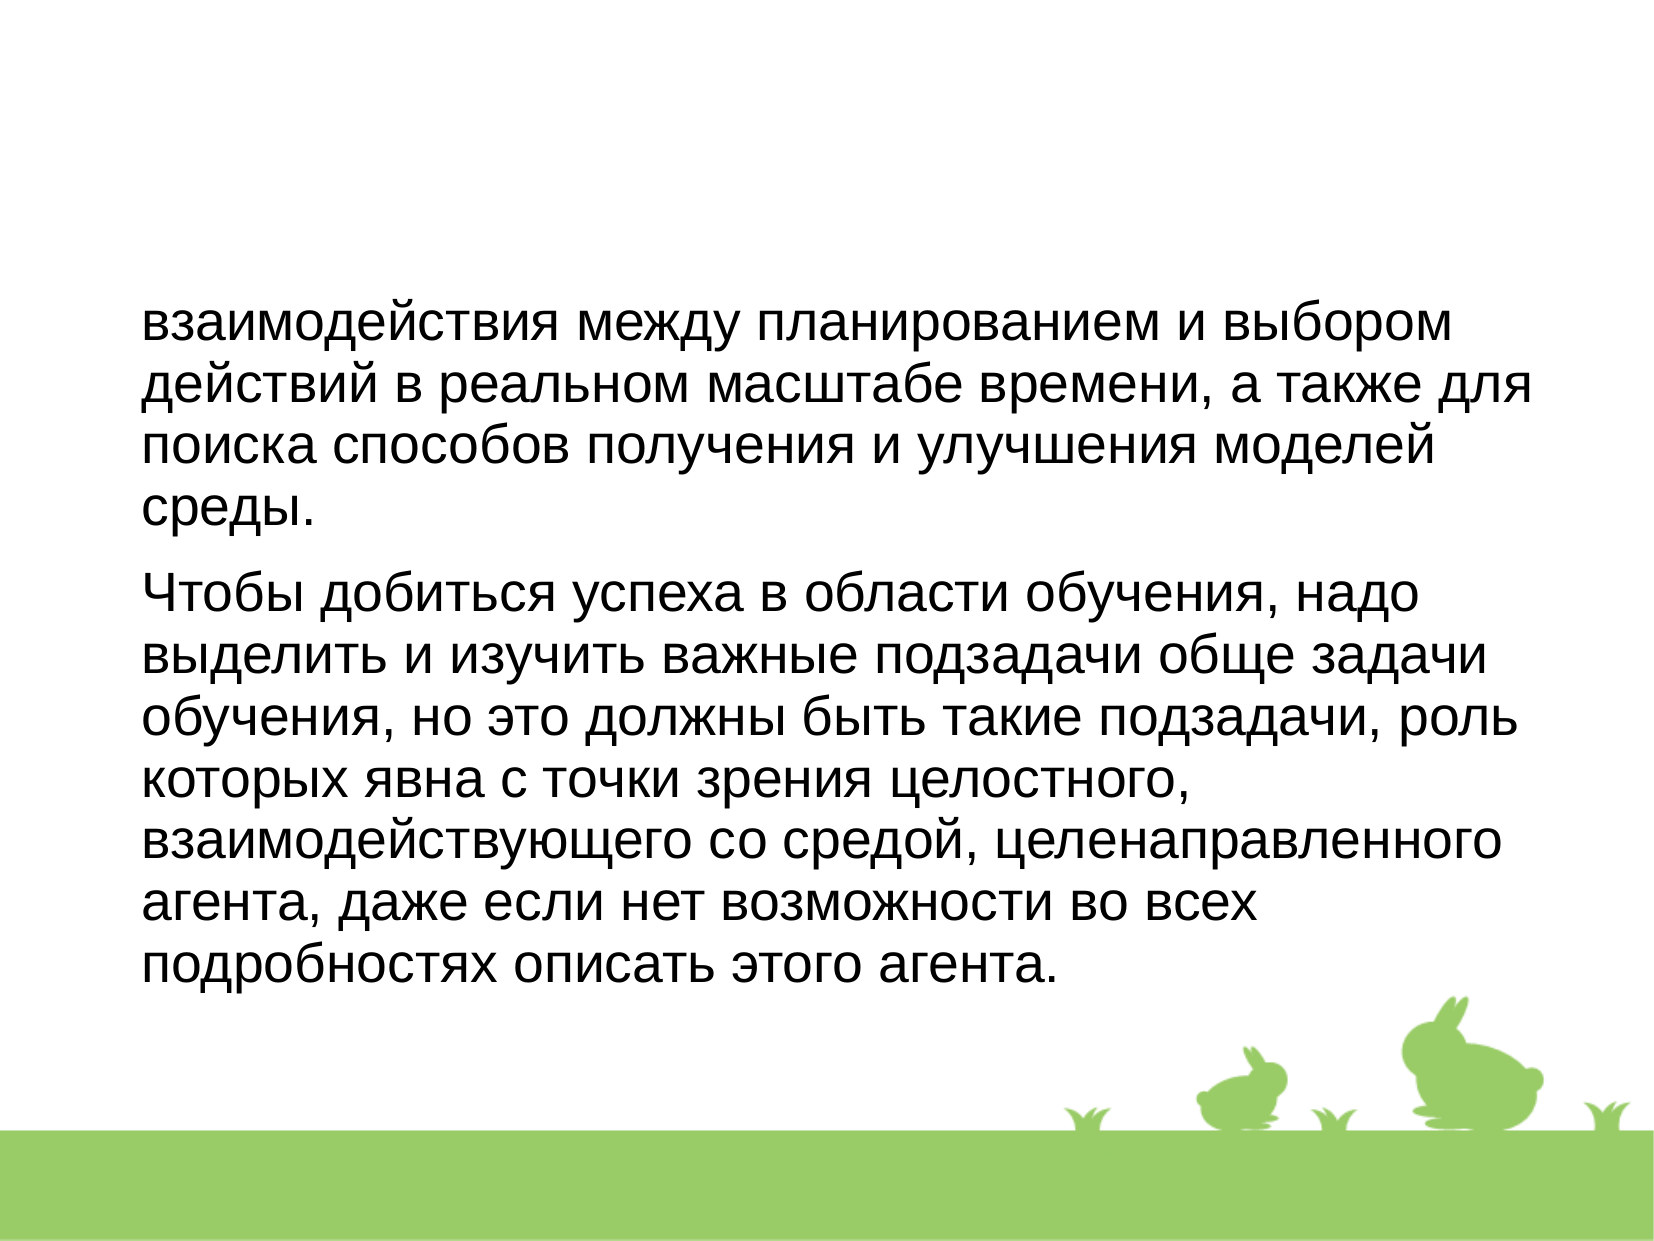

#
взаимодействия между планированием и выбором действий в реальном масштабе времени, а также для поиска способов получения и улучшения моделей среды.
Чтобы добиться успеха в области обучения, надо выделить и изучить важные подзадачи обще задачи обучения, но это должны быть такие подзадачи, роль которых явна с точки зрения целостного, взаимодействующего со средой, целенаправленного агента, даже если нет возможности во всех подробностях описать этого агента.